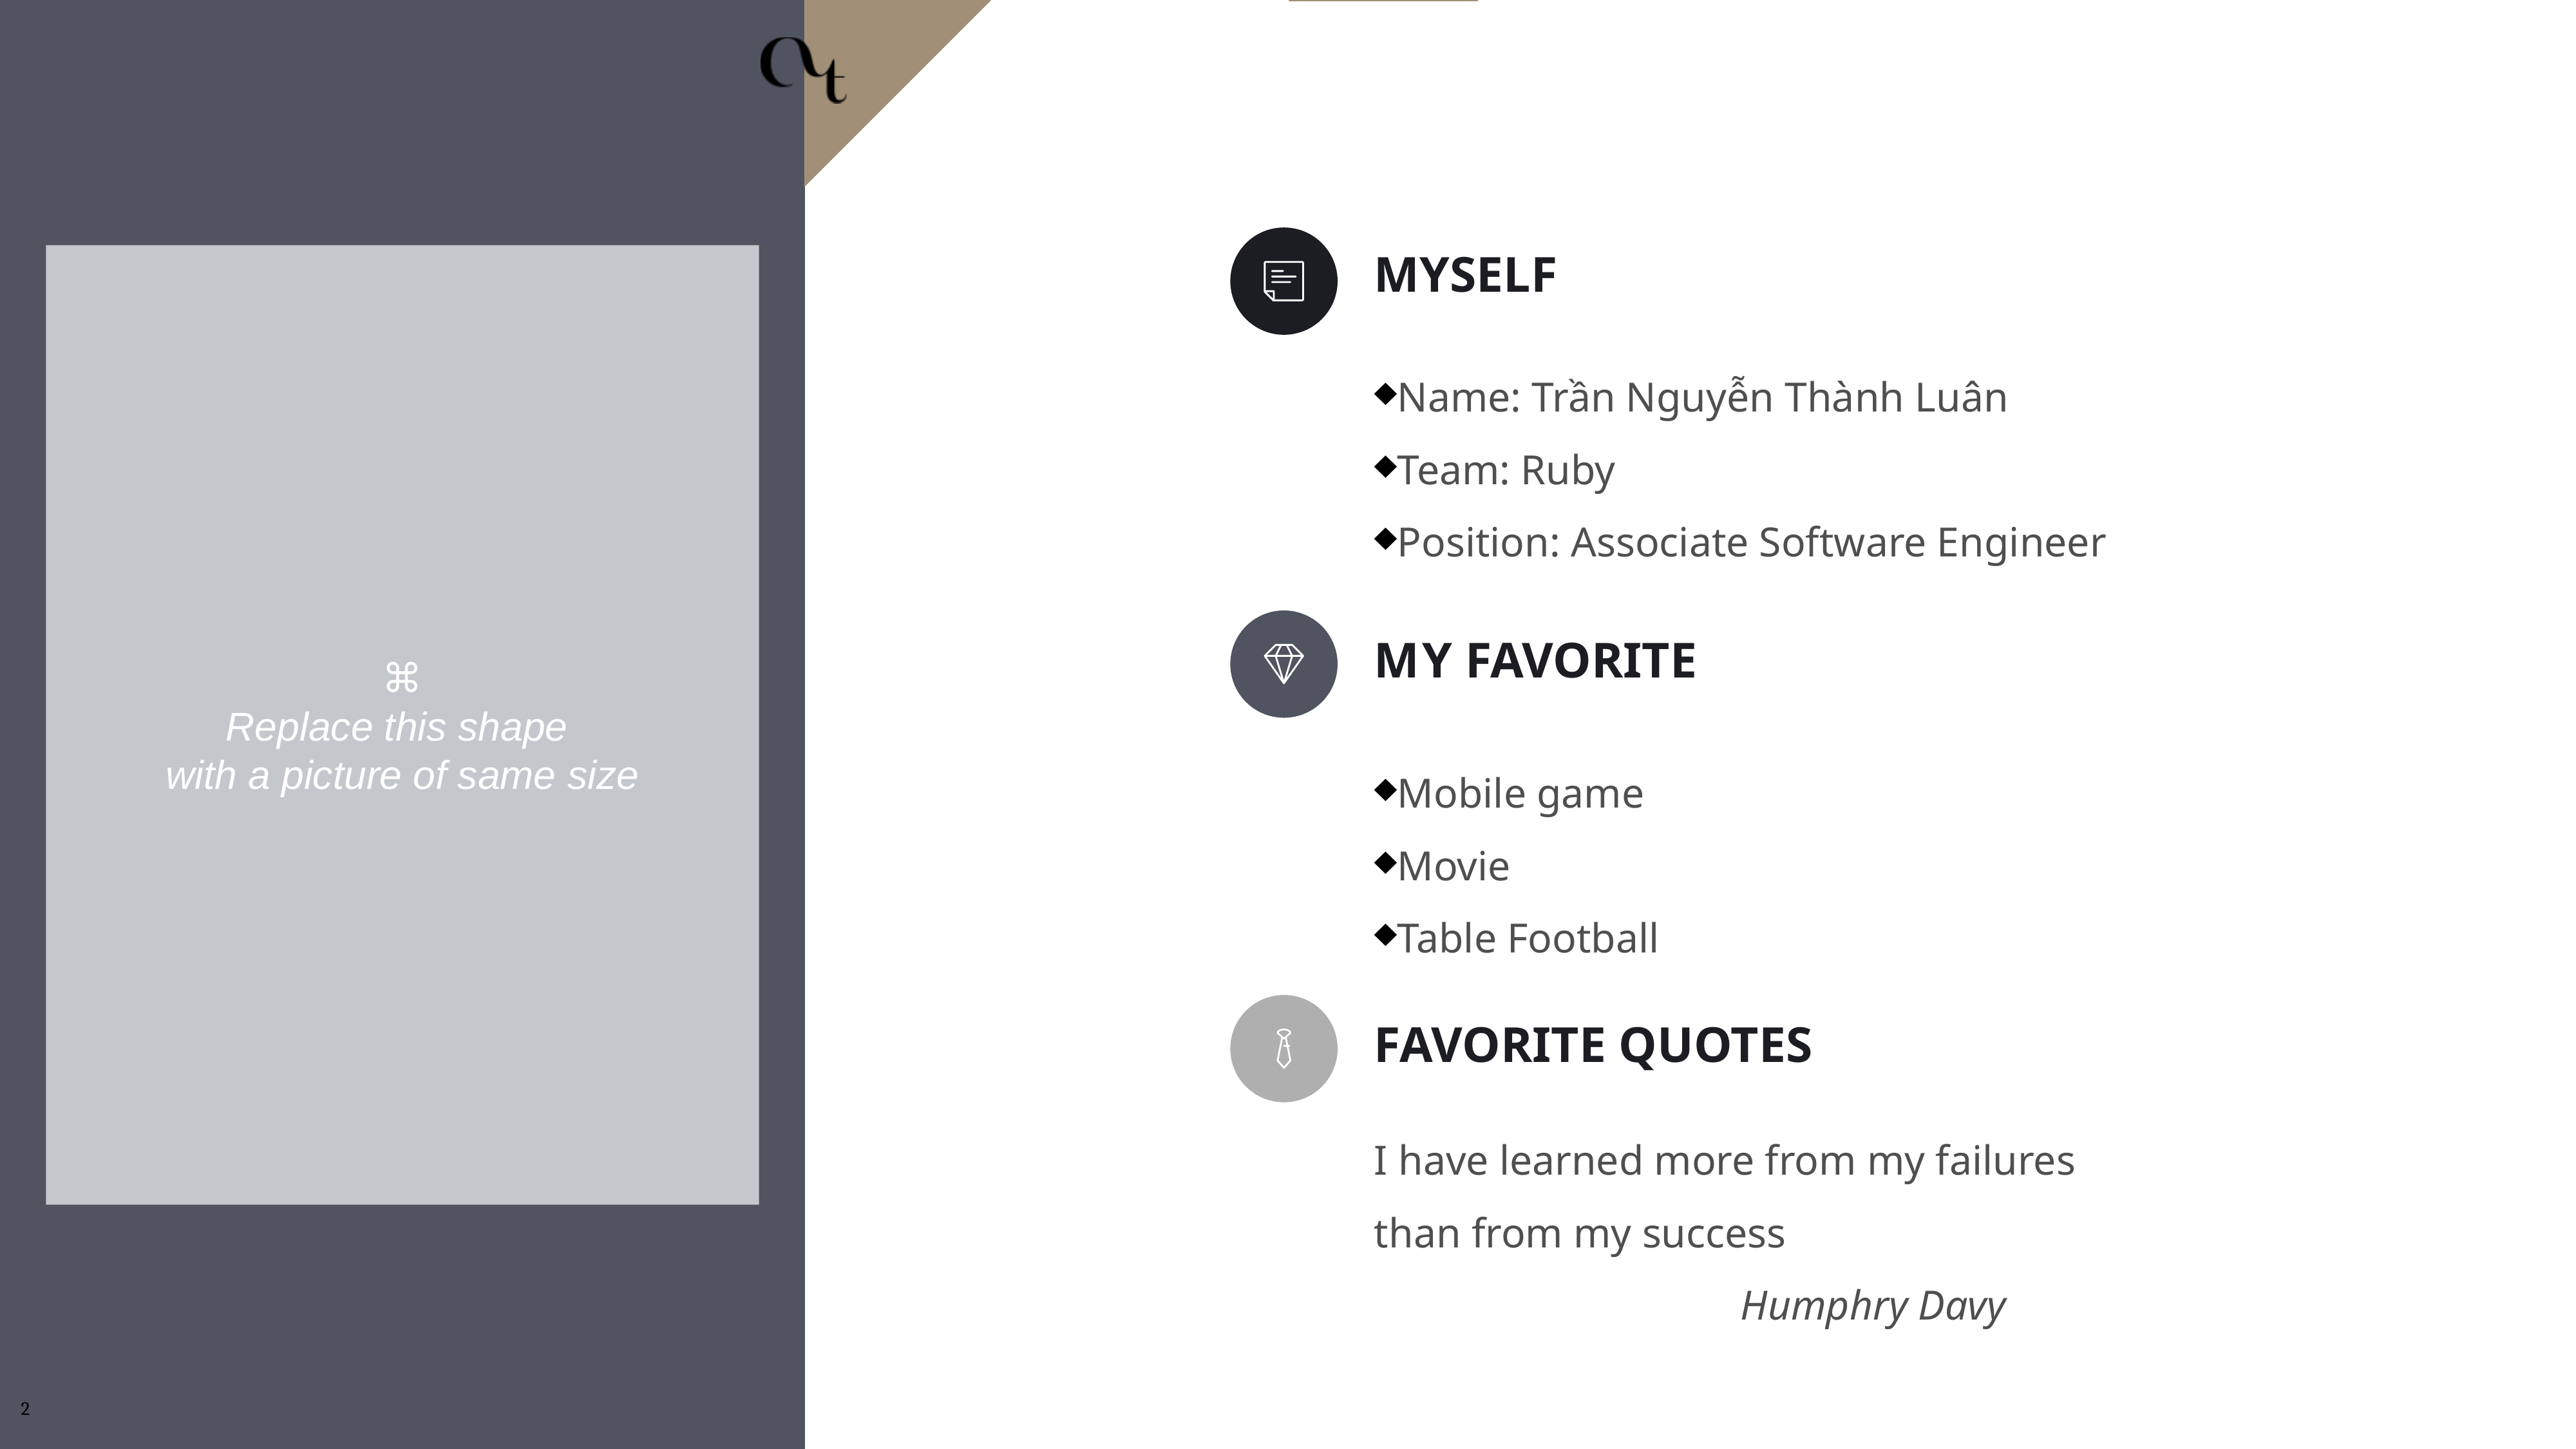

MYSELF
⌘
Replace this shape
with a picture of same size
Name: Trần Nguyễn Thành Luân
Team: Ruby
Position: Associate Software Engineer
M	Y FAVORITE
Mobile game
Movie
Table Football
FAVORITE QUOTES
I have learned more from my failures than from my success
 Humphry Davy